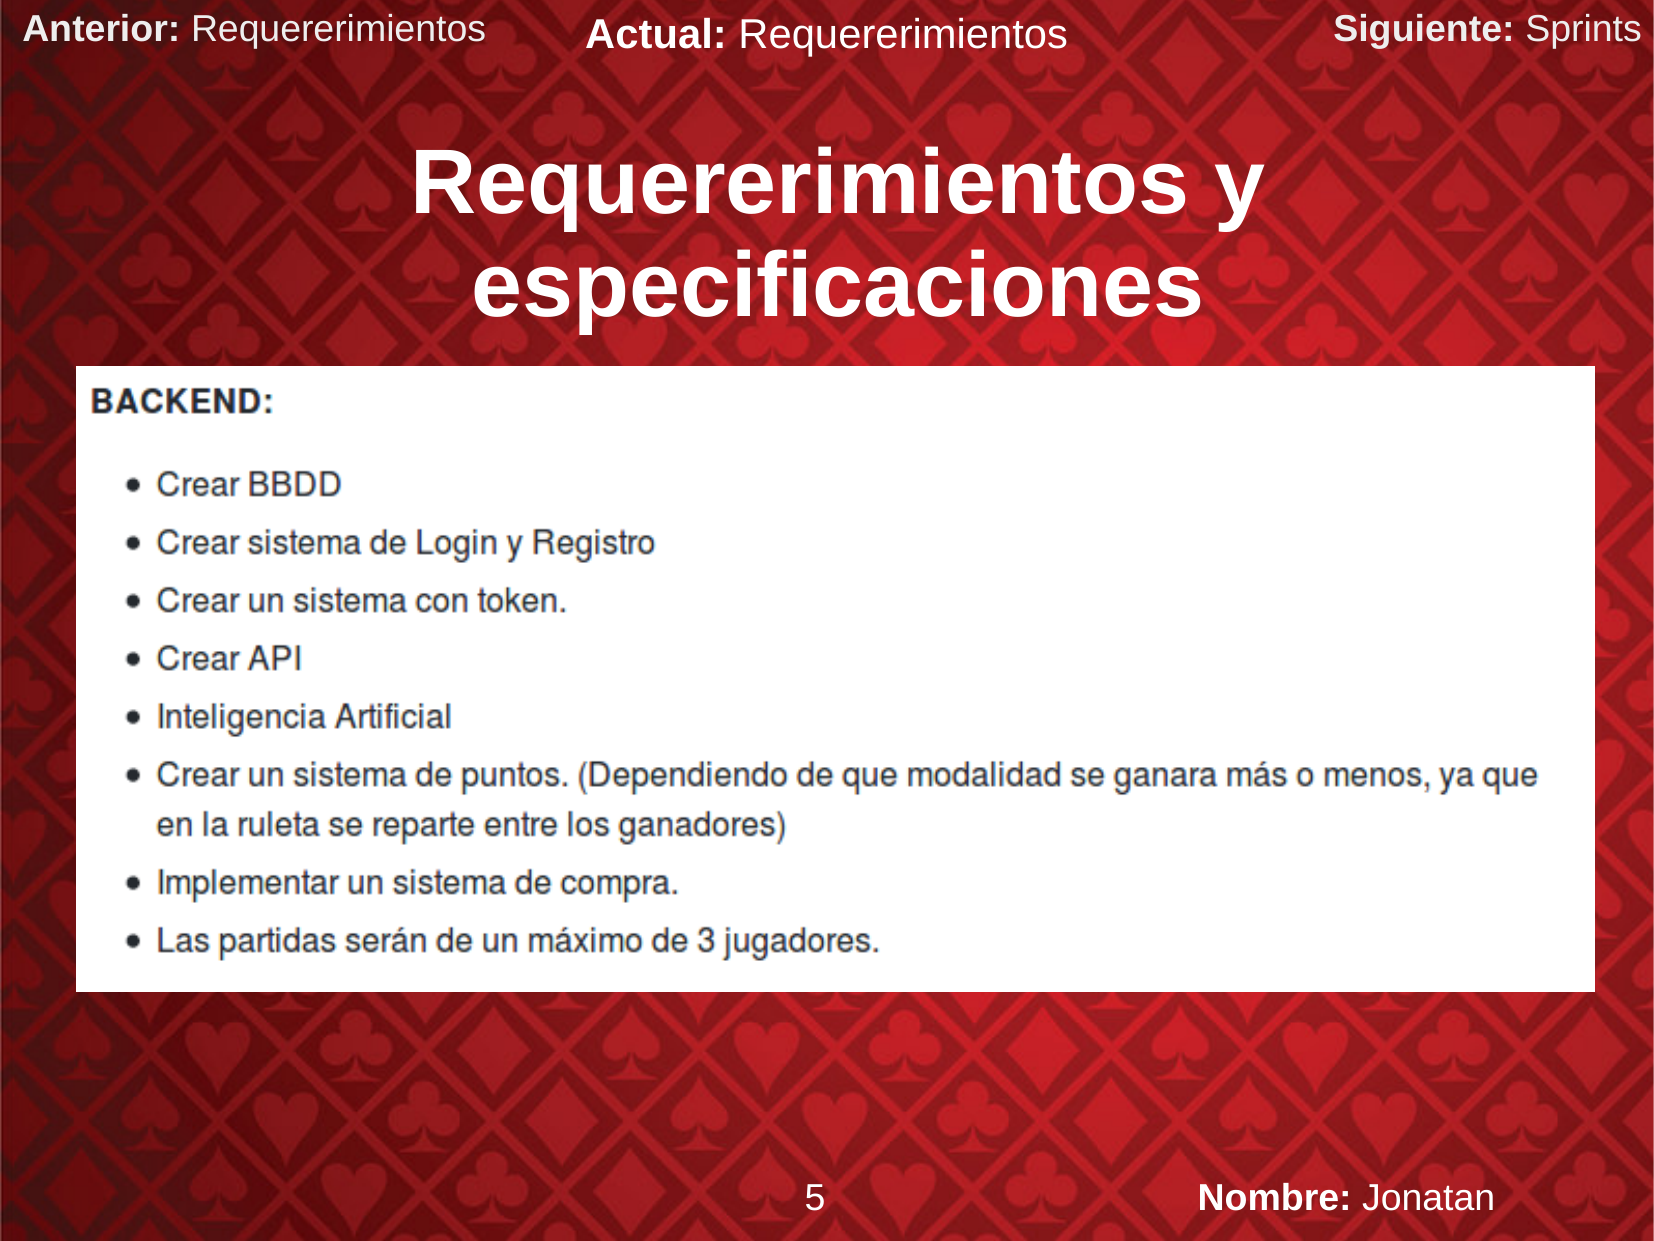

Actual: Requererimientos
 Anterior: Requererimientos
 Siguiente: Sprints
# Requererimientos y especificaciones
5
Nombre: Jonatan